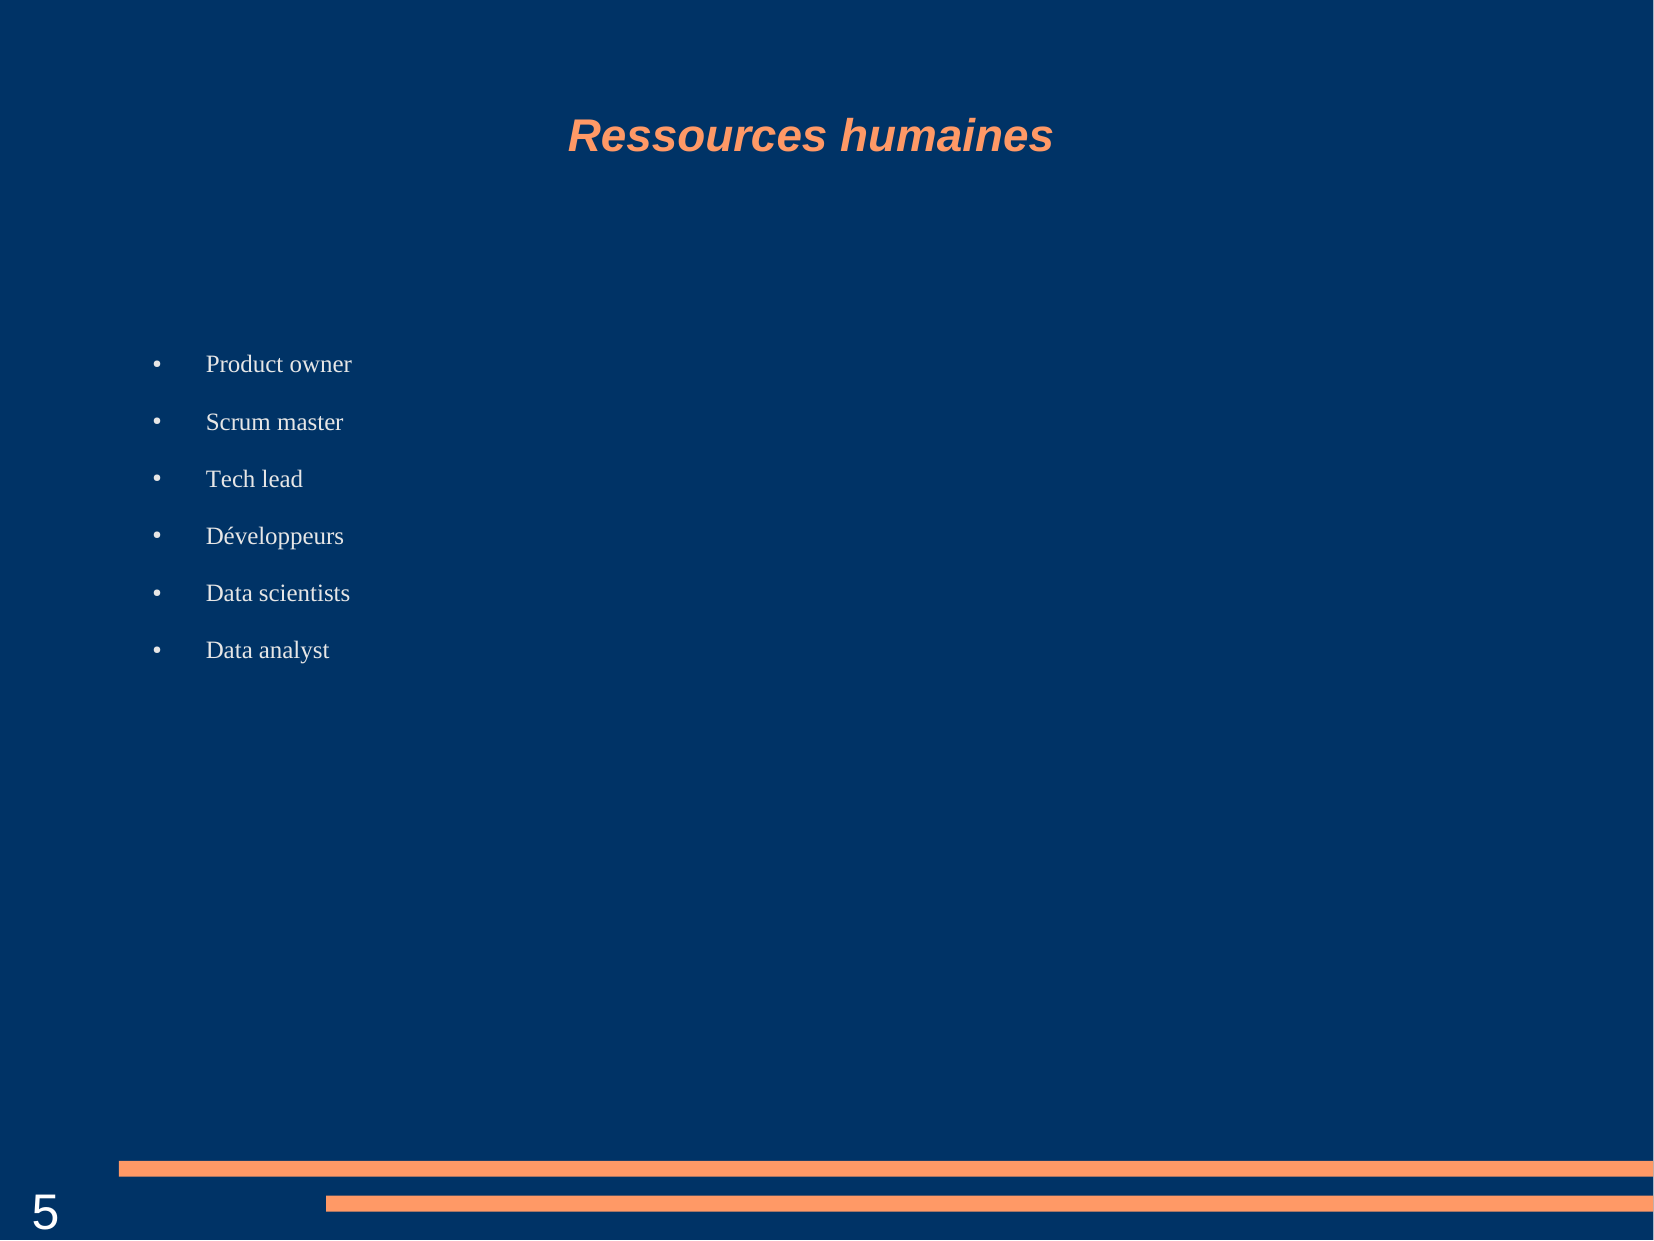

Ressources humaines
# Product owner
Scrum master
Tech lead
Développeurs
Data scientists
Data analyst